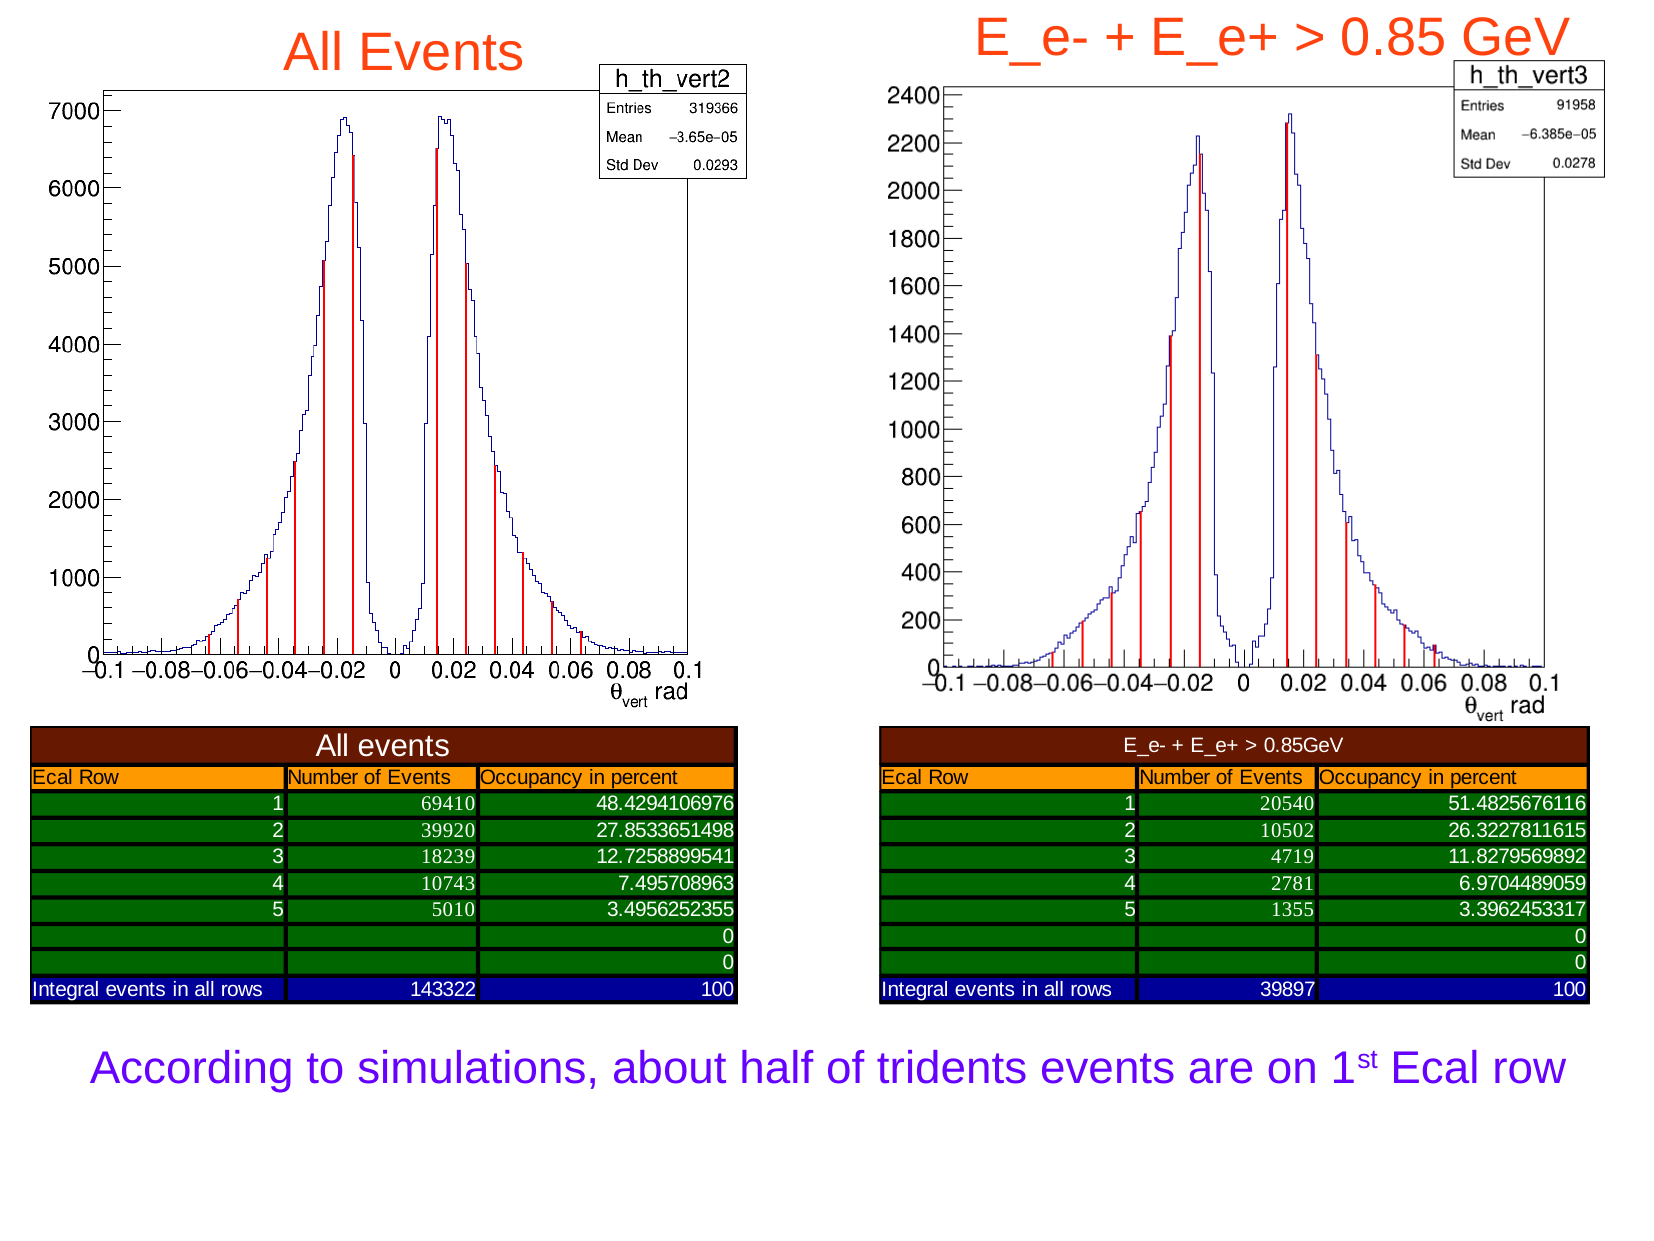

E_e- + E_e+ > 0.85 GeV
All Events
According to simulations, about half of tridents events are on 1st Ecal row